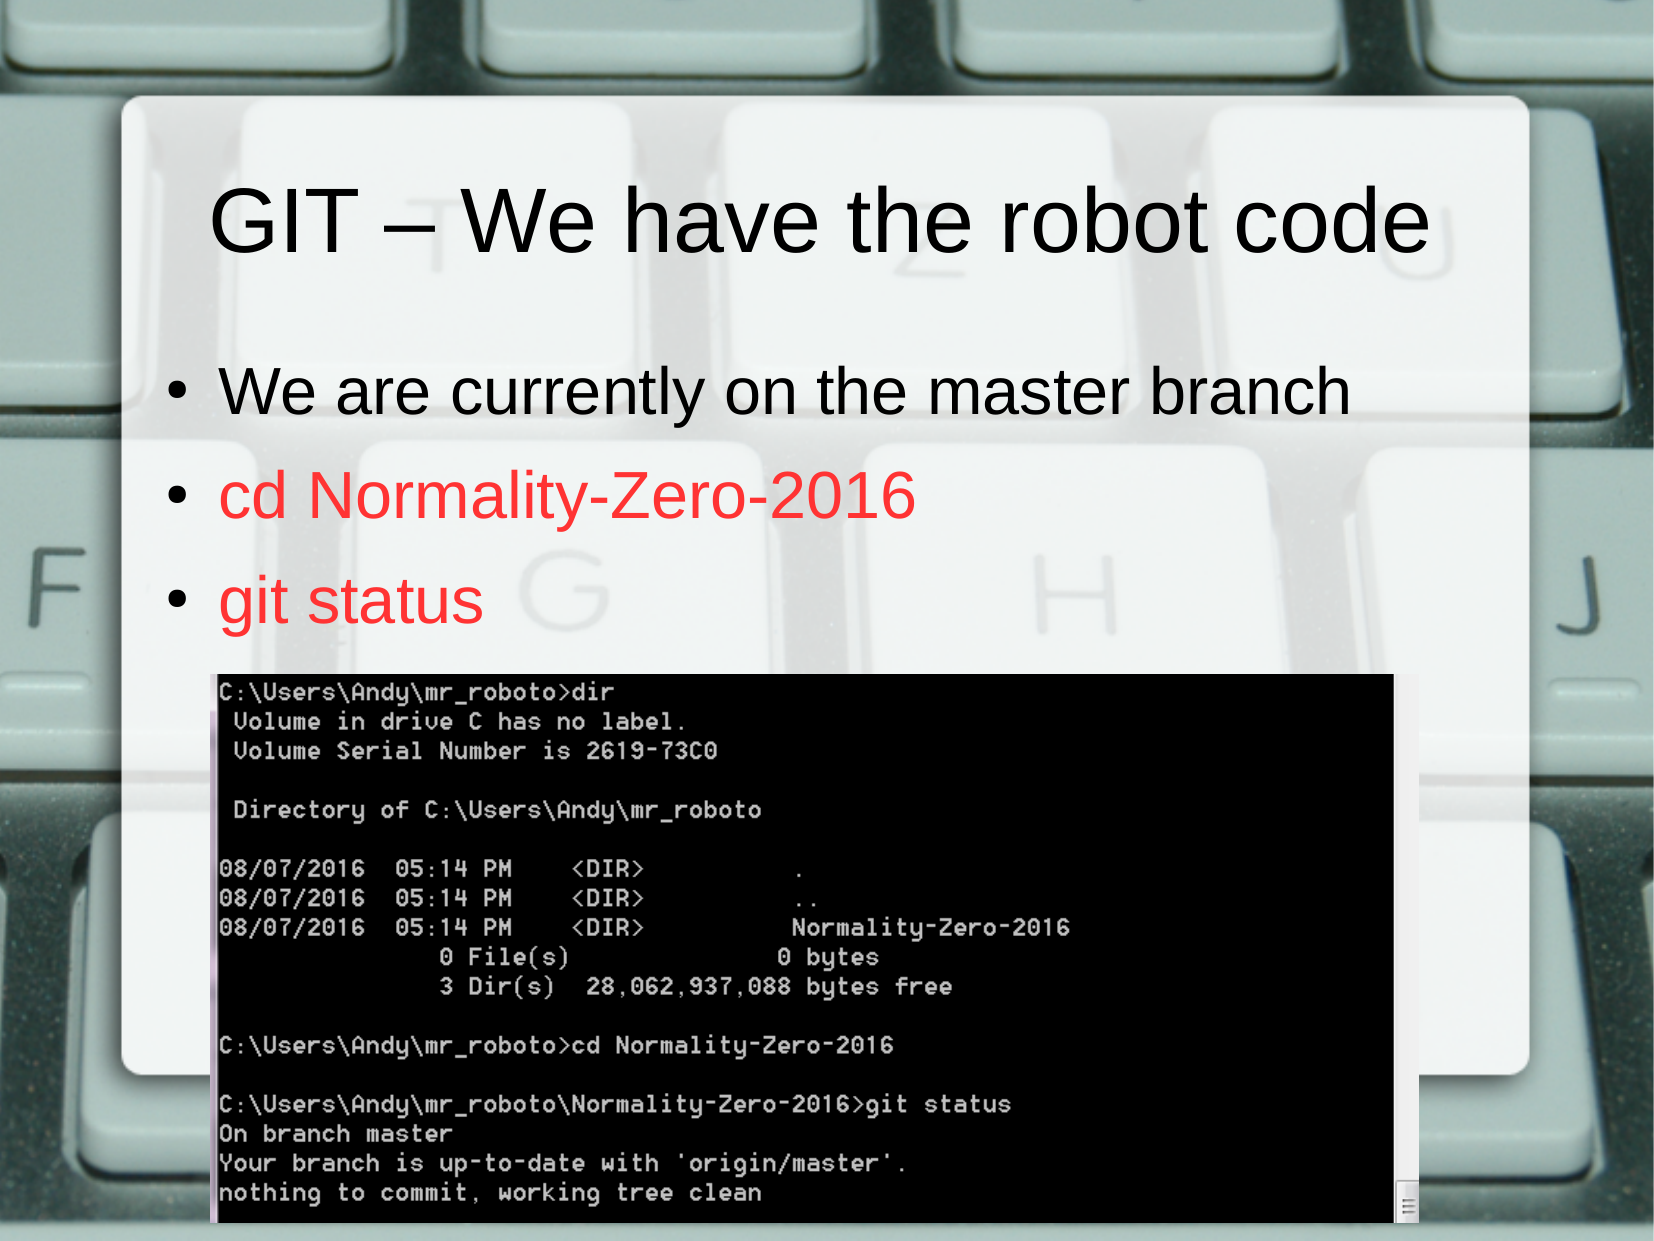

# GIT – We have the robot code
We are currently on the master branch
cd Normality-Zero-2016
git status